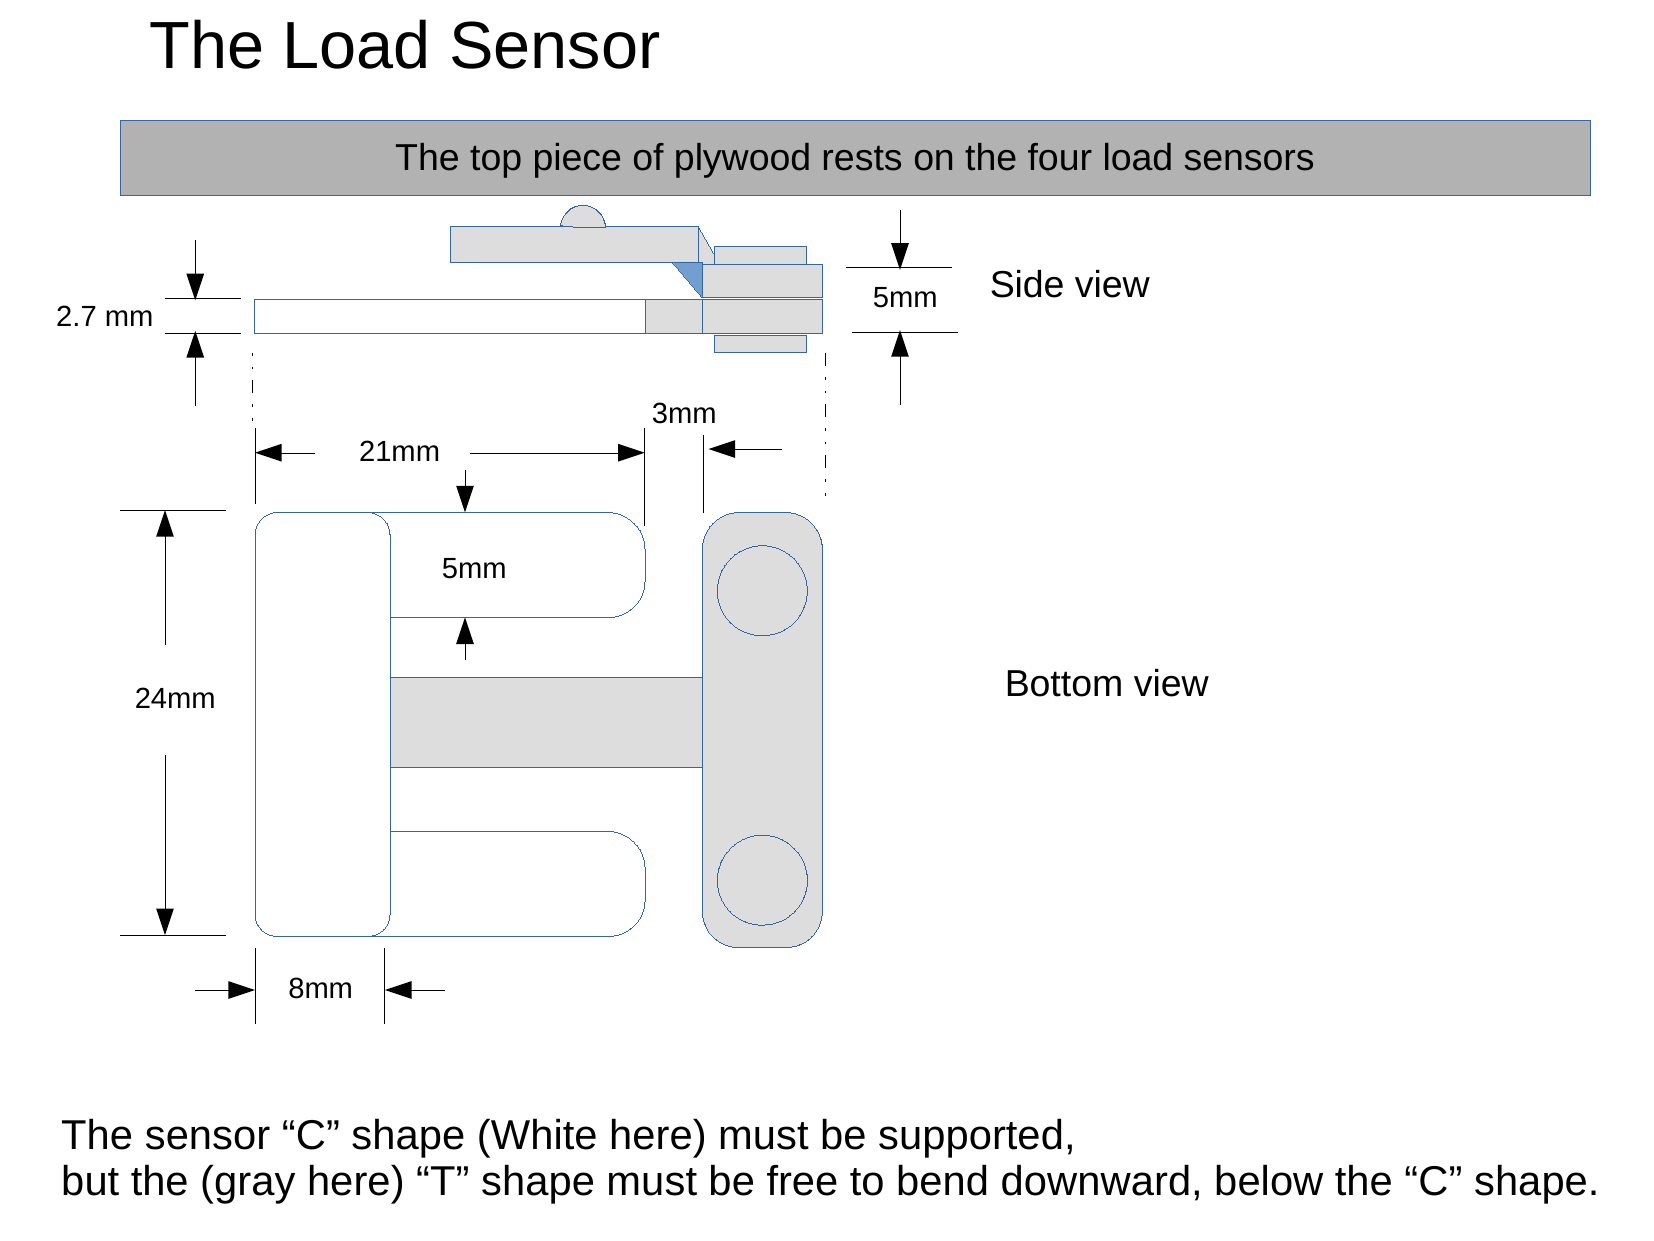

The Load Sensor
The top piece of plywood rests on the four load sensors
Side view
5mm
2.7 mm
3mm
21mm
5mm
Bottom view
24mm
8mm
The sensor “C” shape (White here) must be supported,
but the (gray here) “T” shape must be free to bend downward, below the “C” shape.